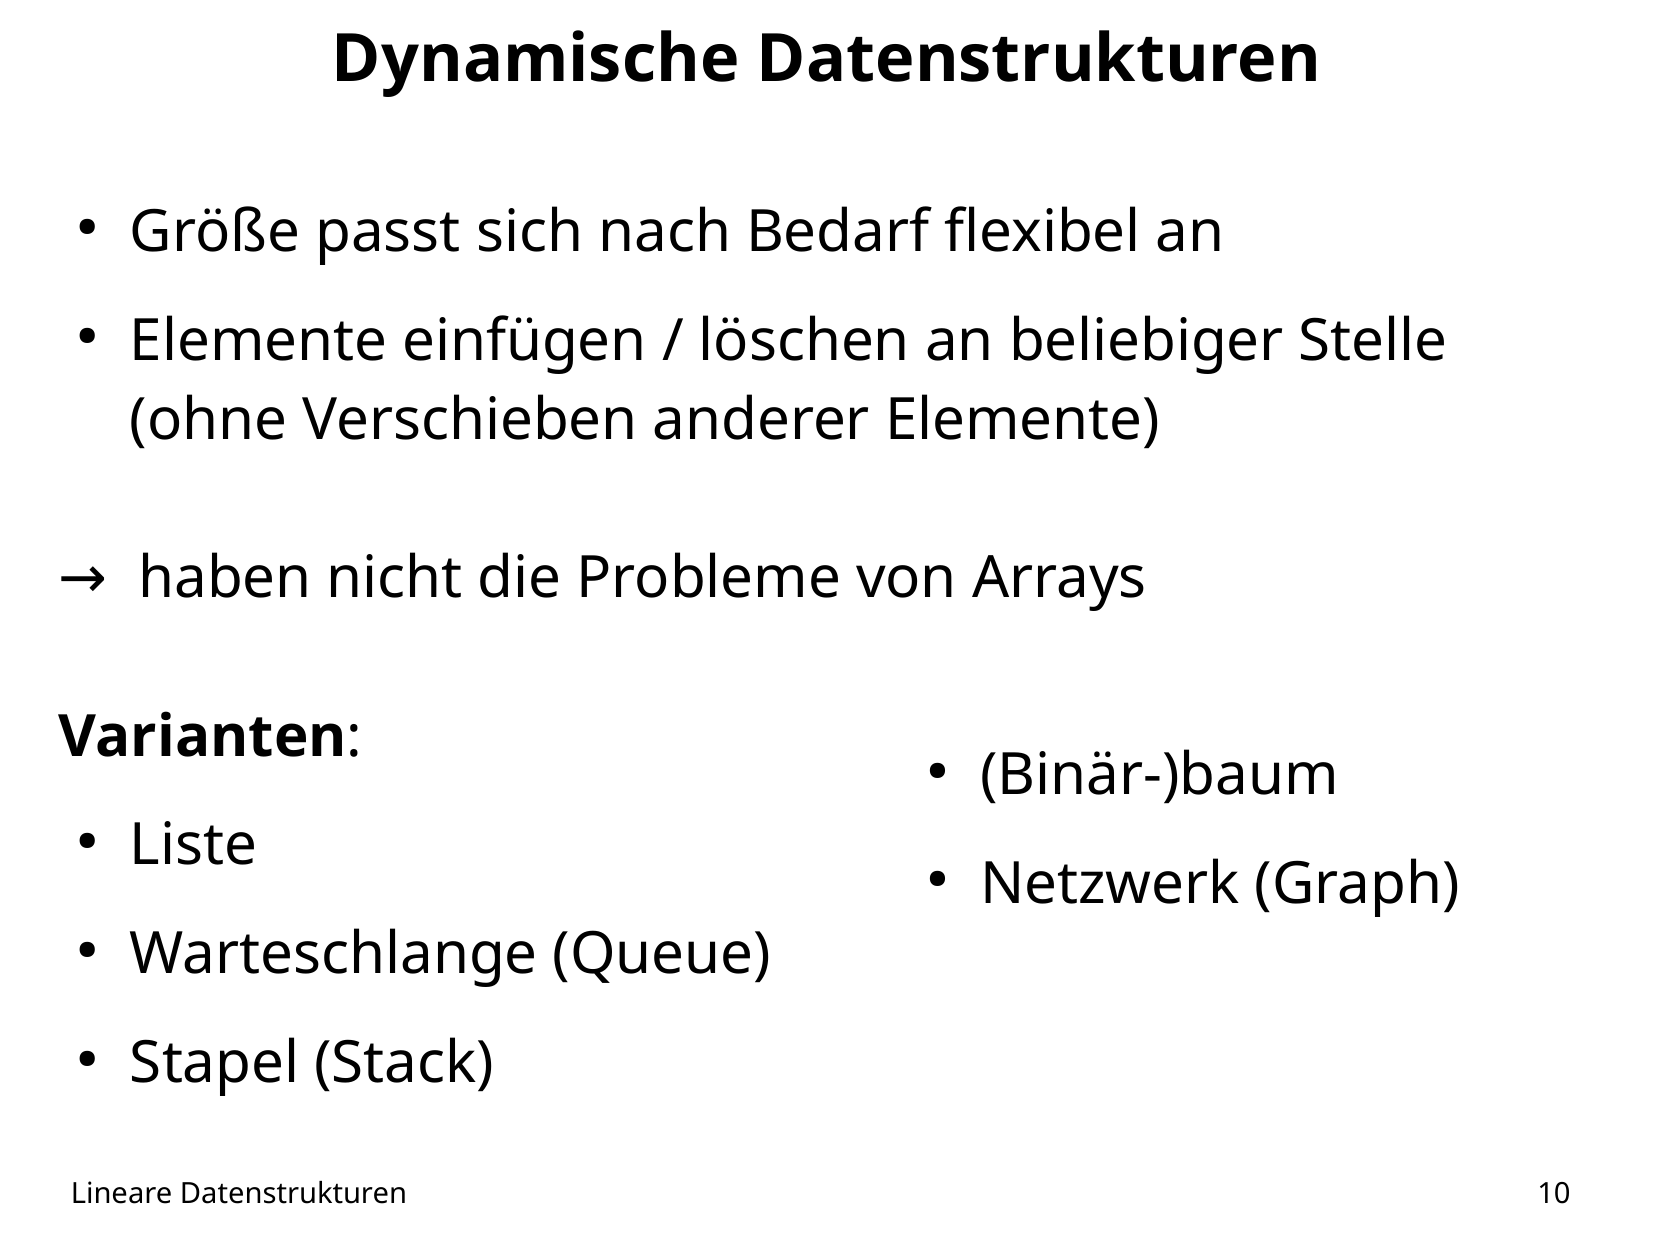

# Dynamische Datenstrukturen
Größe passt sich nach Bedarf flexibel an
Elemente einfügen / löschen an beliebiger Stelle
(ohne Verschieben anderer Elemente)
→ haben nicht die Probleme von Arrays
Varianten:
Liste
Warteschlange (Queue)
Stapel (Stack)
(Binär-)baum
Netzwerk (Graph)
Lineare Datenstrukturen
10